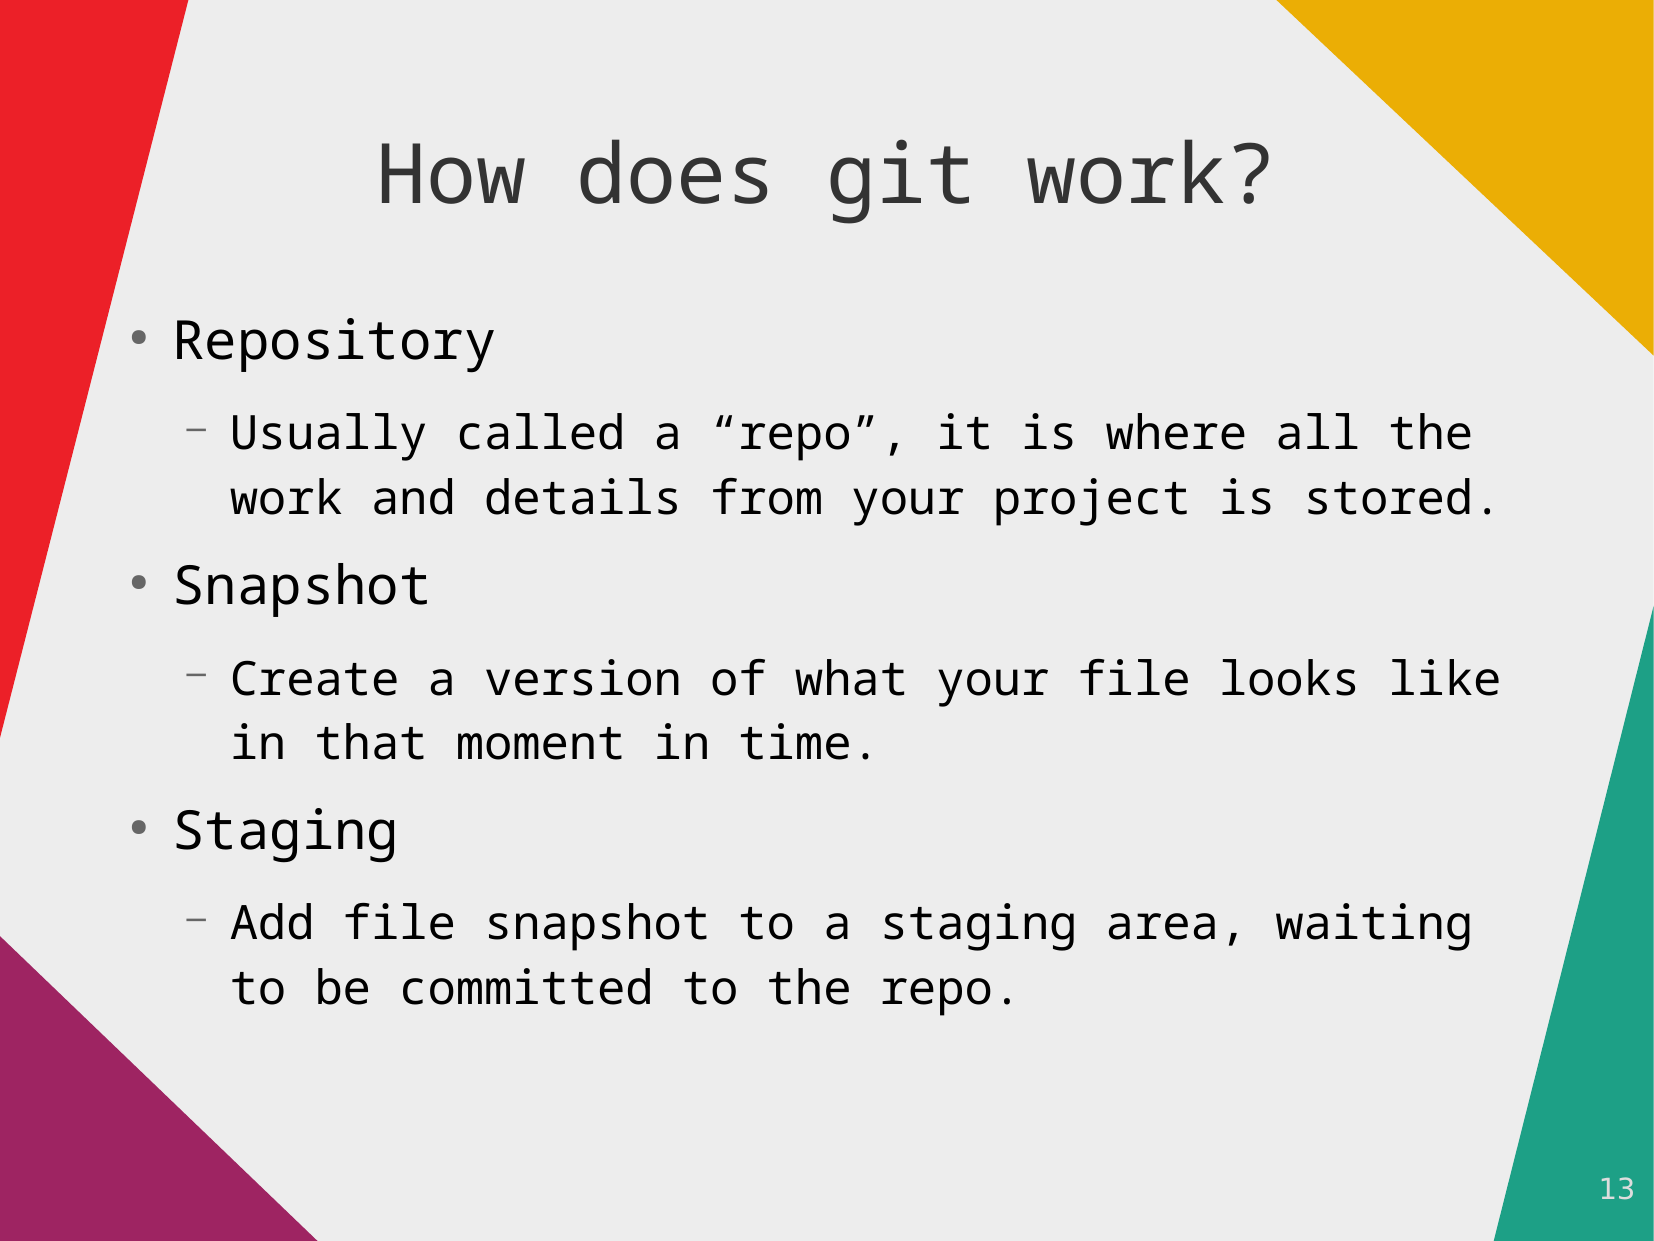

# How does git work?
Repository
Usually called a “repo”, it is where all the work and details from your project is stored.
Snapshot
Create a version of what your file looks like in that moment in time.
Staging
Add file snapshot to a staging area, waiting to be committed to the repo.
13